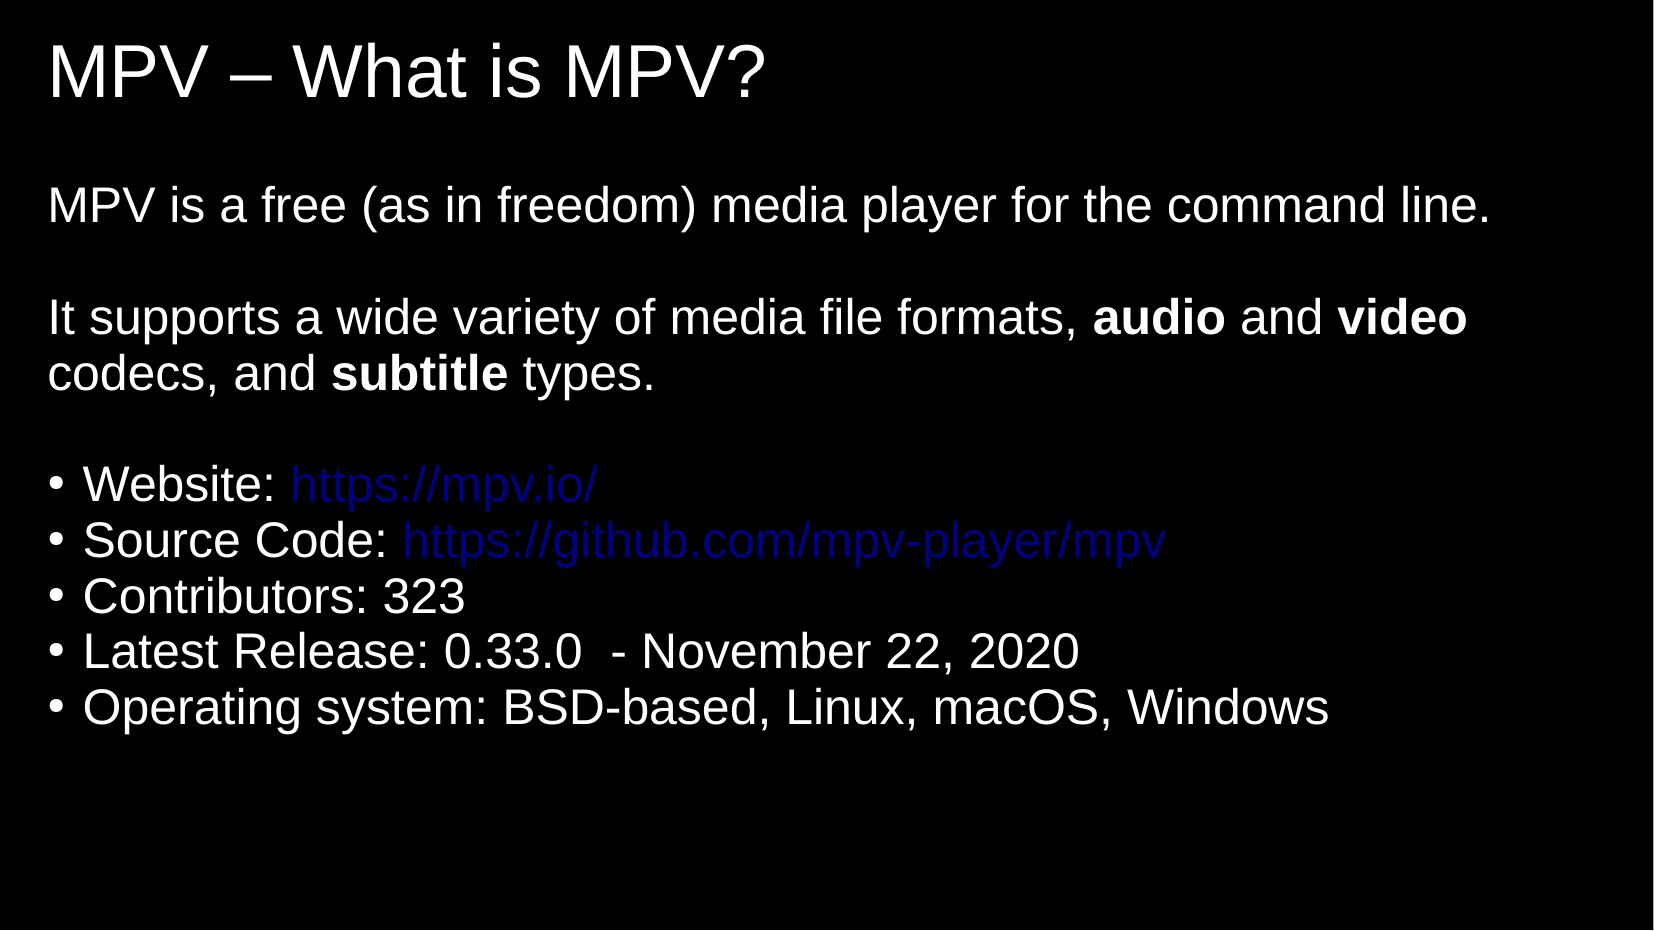

# MPV – What is MPV?
MPV is a free (as in freedom) media player for the command line.
It supports a wide variety of media file formats, audio and video codecs, and subtitle types.
Website: https://mpv.io/
Source Code: https://github.com/mpv-player/mpv
Contributors: 323
Latest Release: 0.33.0 - November 22, 2020
Operating system: BSD-based, Linux, macOS, Windows